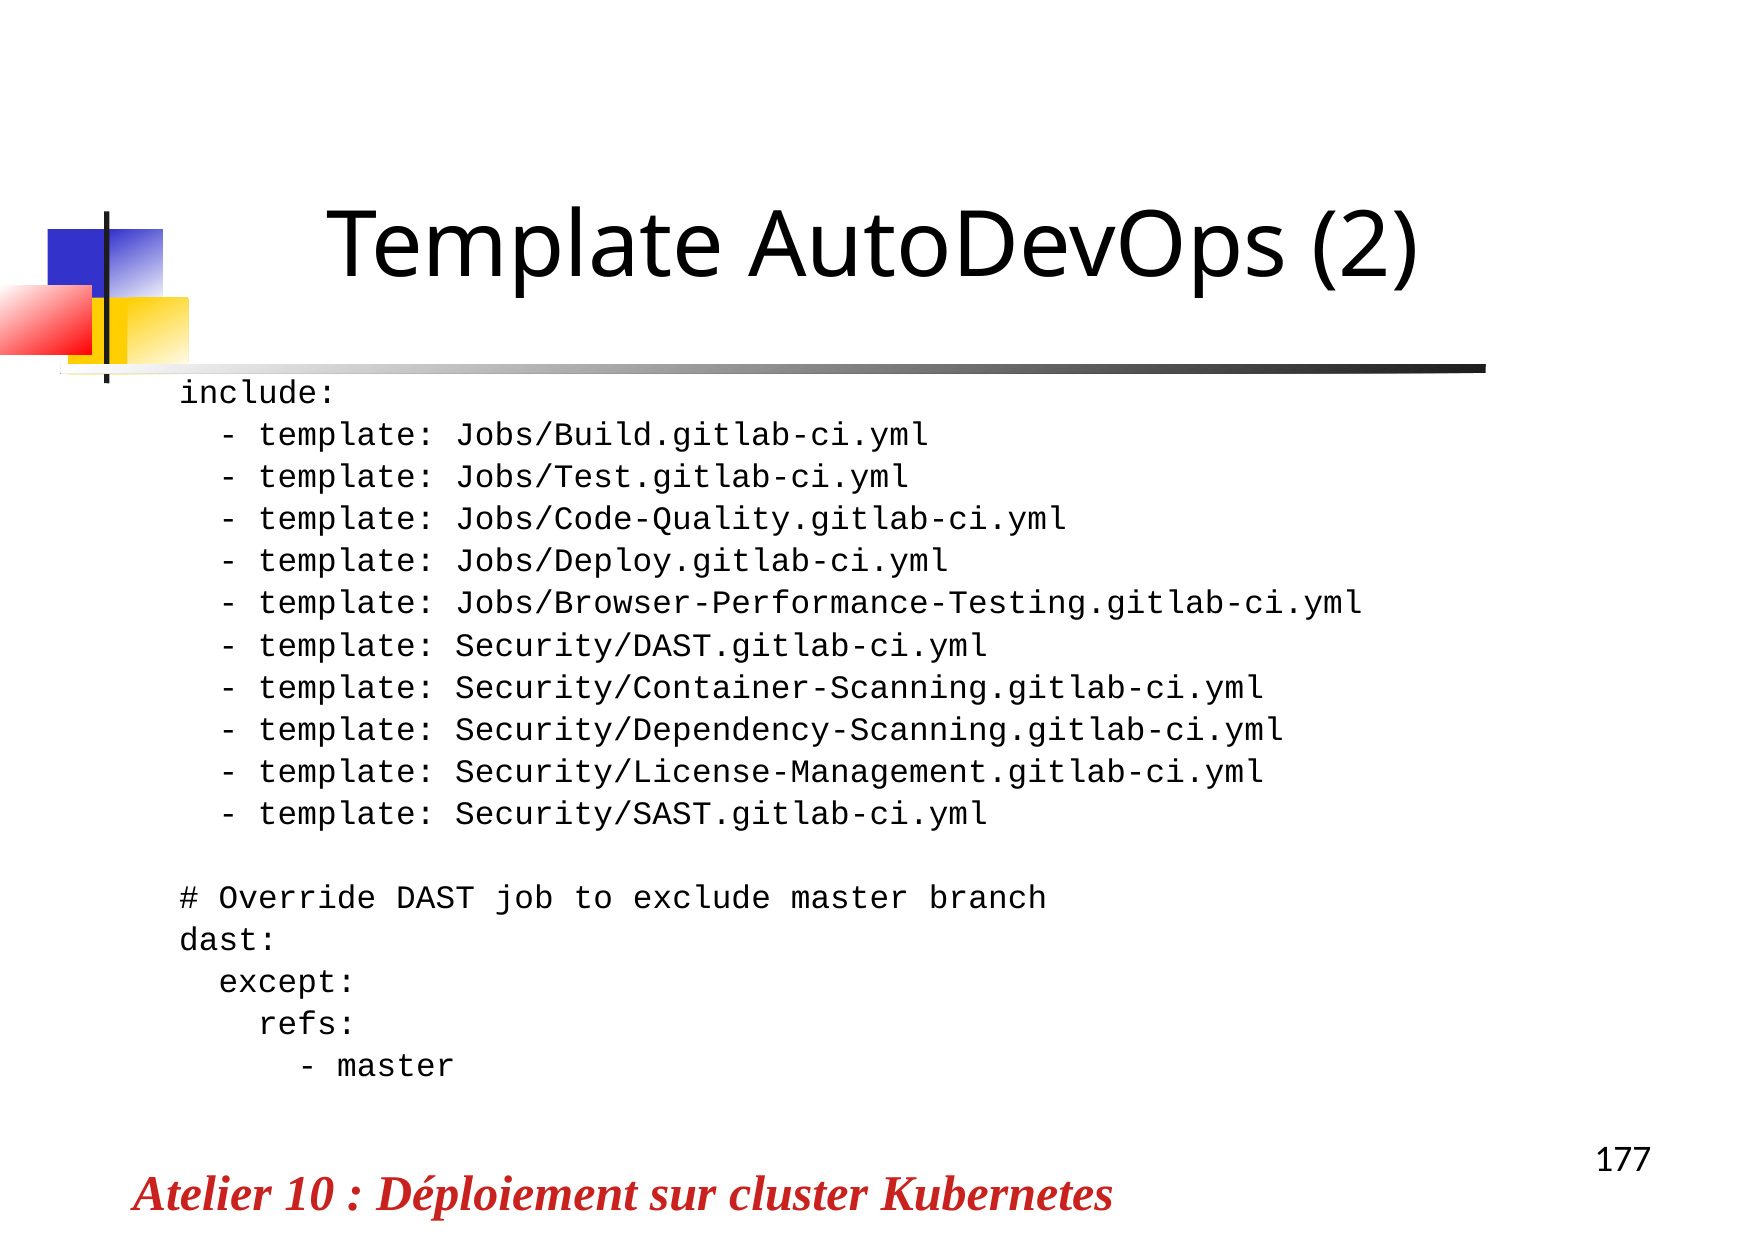

# Template AutoDevOps (2)
include:
 - template: Jobs/Build.gitlab-ci.yml
 - template: Jobs/Test.gitlab-ci.yml
 - template: Jobs/Code-Quality.gitlab-ci.yml
 - template: Jobs/Deploy.gitlab-ci.yml
 - template: Jobs/Browser-Performance-Testing.gitlab-ci.yml
 - template: Security/DAST.gitlab-ci.yml
 - template: Security/Container-Scanning.gitlab-ci.yml
 - template: Security/Dependency-Scanning.gitlab-ci.yml
 - template: Security/License-Management.gitlab-ci.yml
 - template: Security/SAST.gitlab-ci.yml
# Override DAST job to exclude master branch
dast:
 except:
 refs:
 - master
Atelier 10 : Déploiement sur cluster Kubernetes